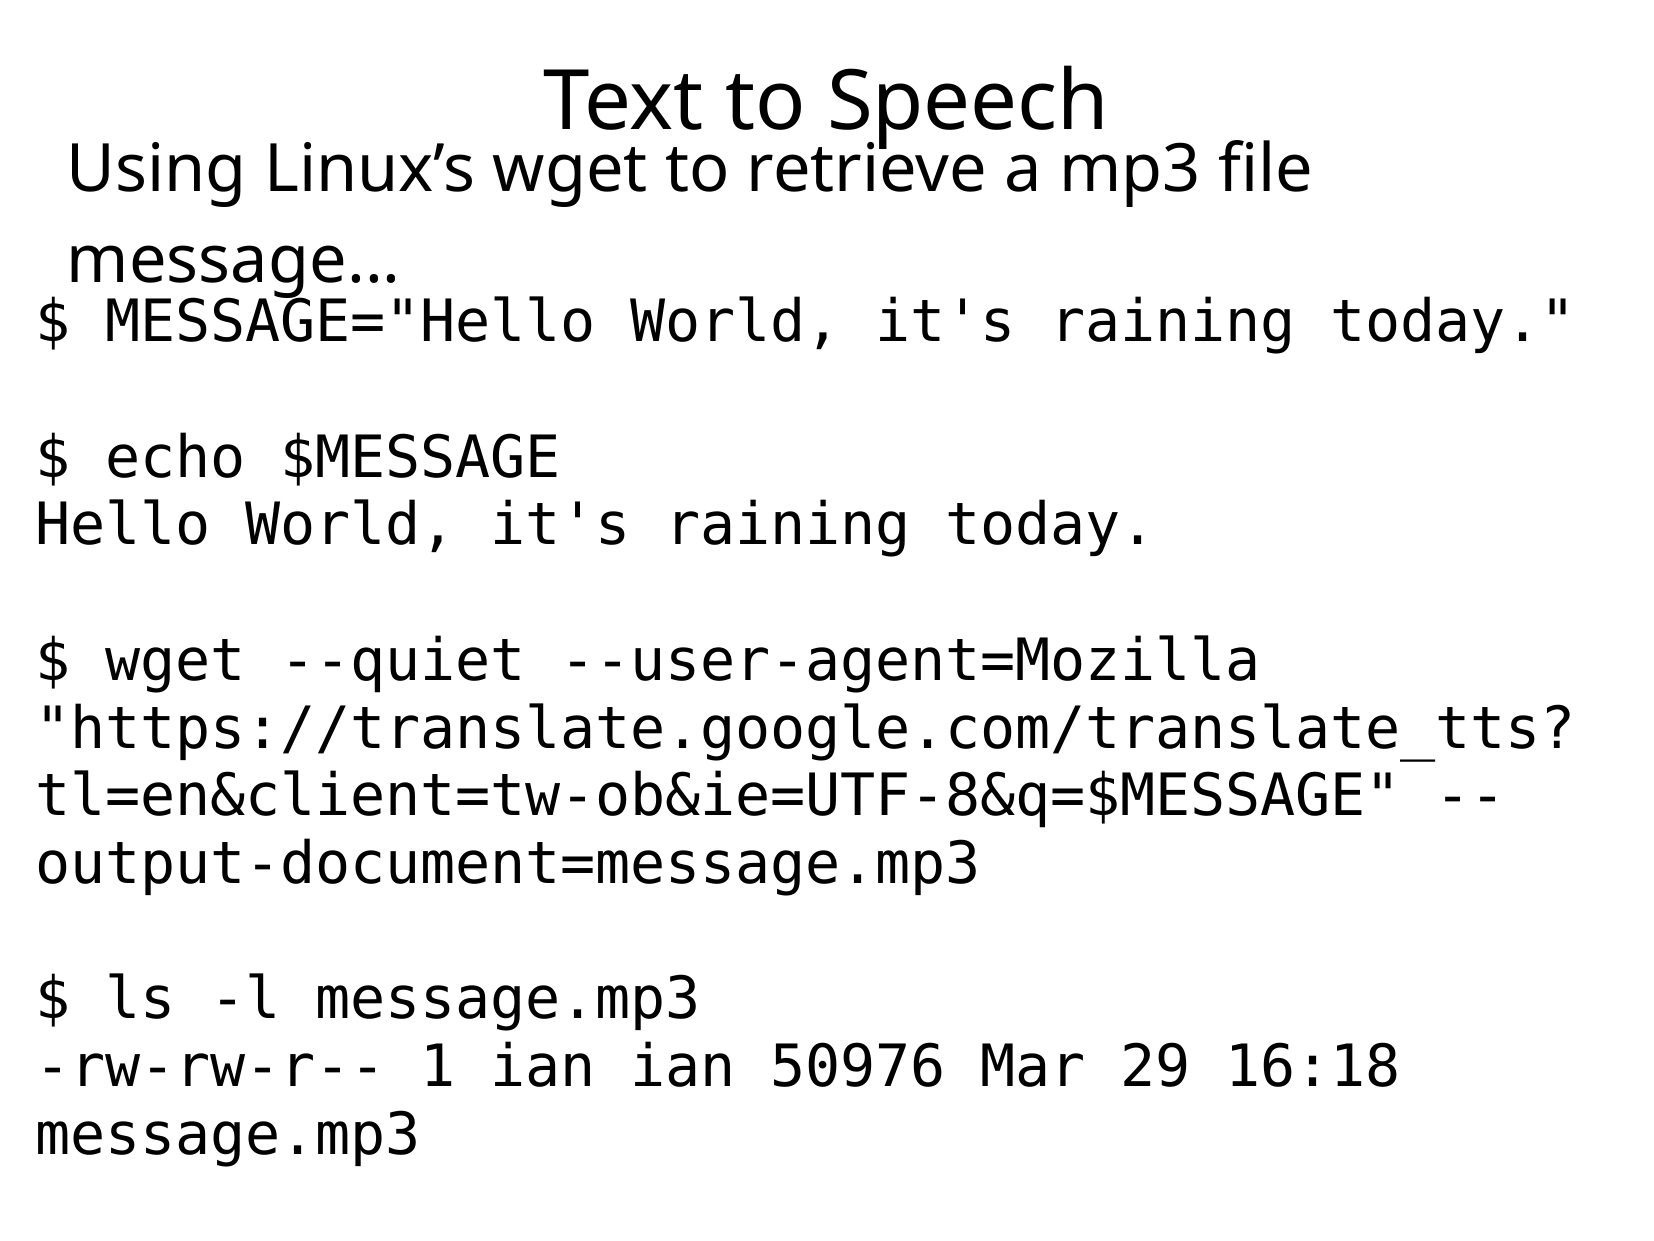

# Text to Speech
Using Linux’s wget to retrieve a mp3 file message...
$ MESSAGE="Hello World, it's raining today."
$ echo $MESSAGE
Hello World, it's raining today.
$ wget --quiet --user-agent=Mozilla "https://translate.google.com/translate_tts?tl=en&client=tw-ob&ie=UTF-8&q=$MESSAGE" --output-document=message.mp3
$ ls -l message.mp3
-rw-rw-r-- 1 ian ian 50976 Mar 29 16:18 message.mp3